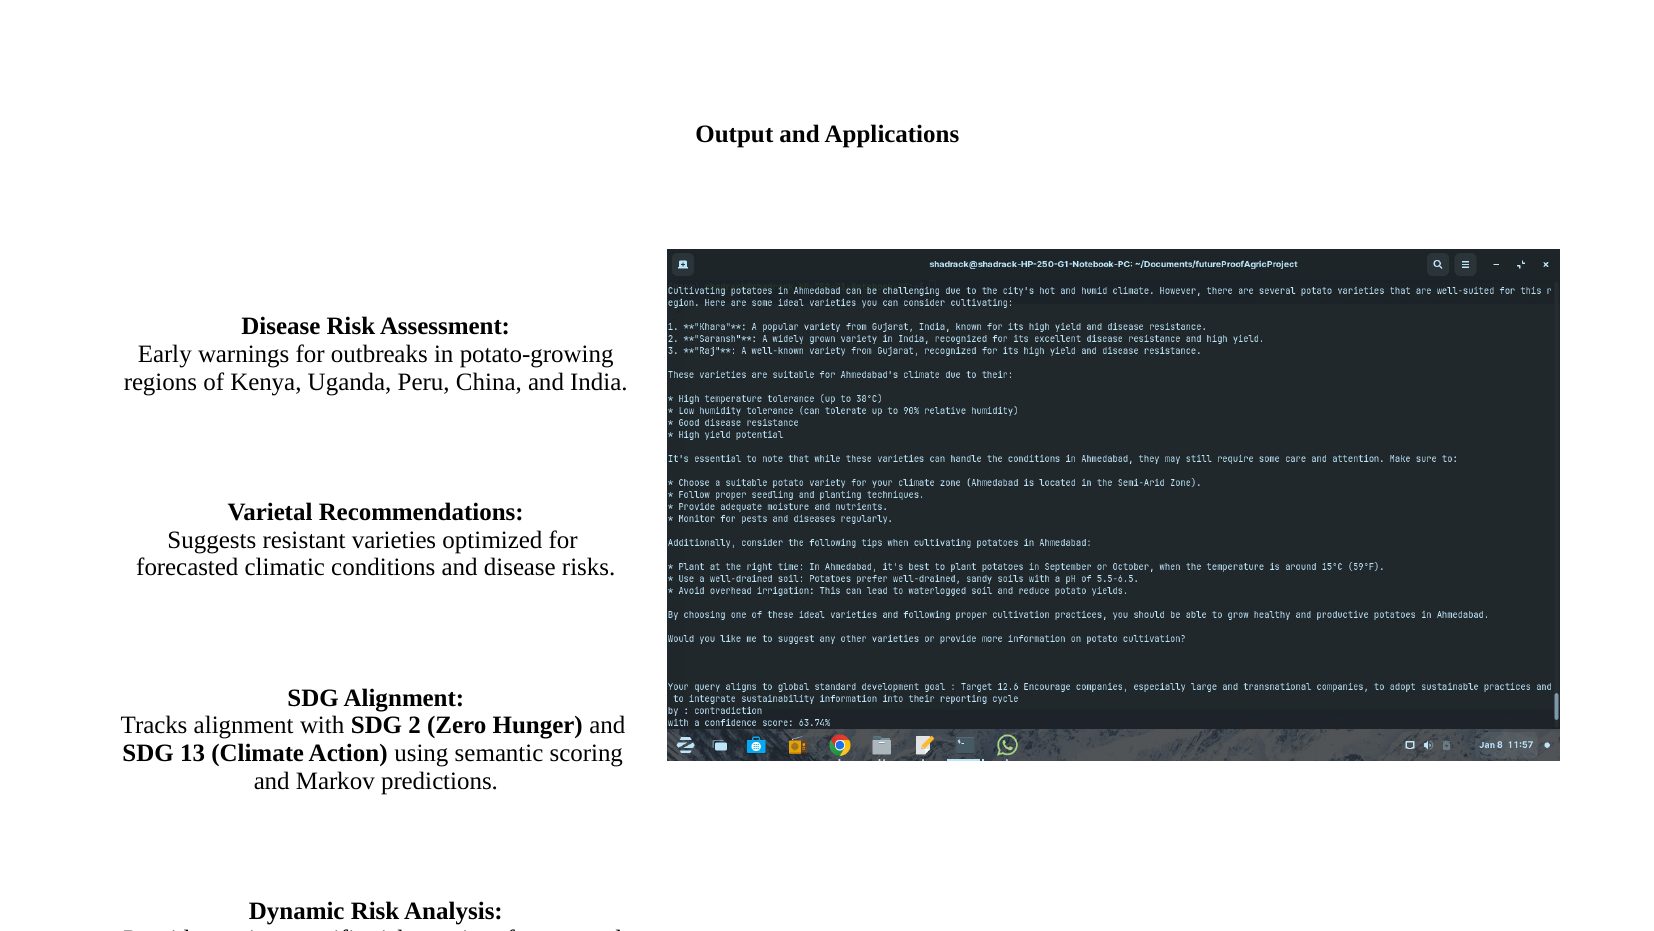

# Output and Applications
Disease Risk Assessment:
Early warnings for outbreaks in potato-growing
regions of Kenya, Uganda, Peru, China, and India.
Varietal Recommendations:
Suggests resistant varieties optimized for
forecasted climatic conditions and disease risks.
SDG Alignment:
Tracks alignment with SDG 2 (Zero Hunger) and
SDG 13 (Climate Action) using semantic scoring
and Markov predictions.
Dynamic Risk Analysis:
Provides region-specific risk matrices for targeted
interventions and policy planning.